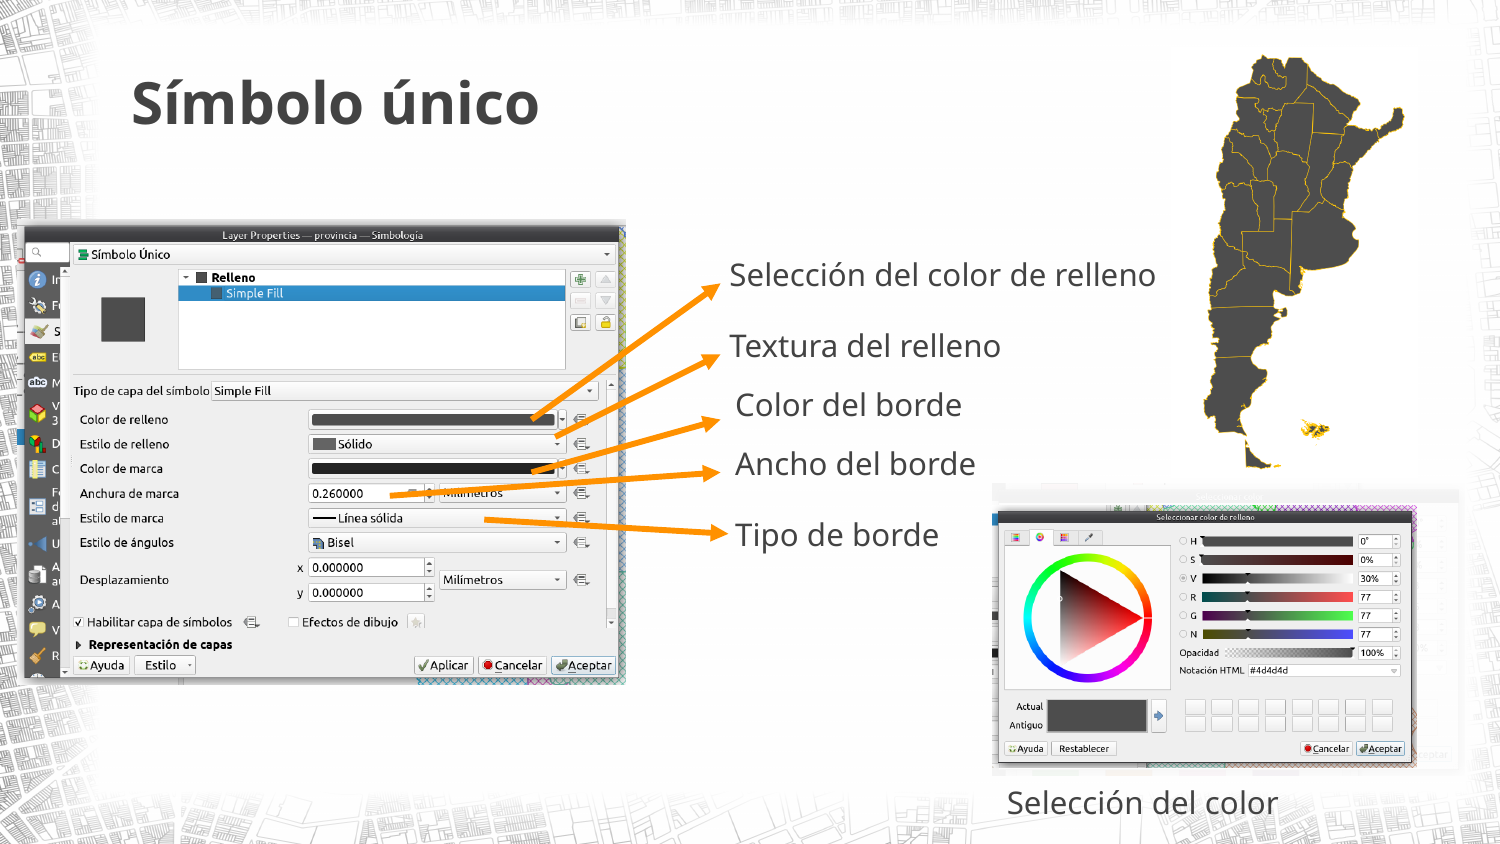

Símbolo único
Selección del color de relleno
Textura del relleno
Color del borde
Ancho del borde
Tipo de borde
Selección del color